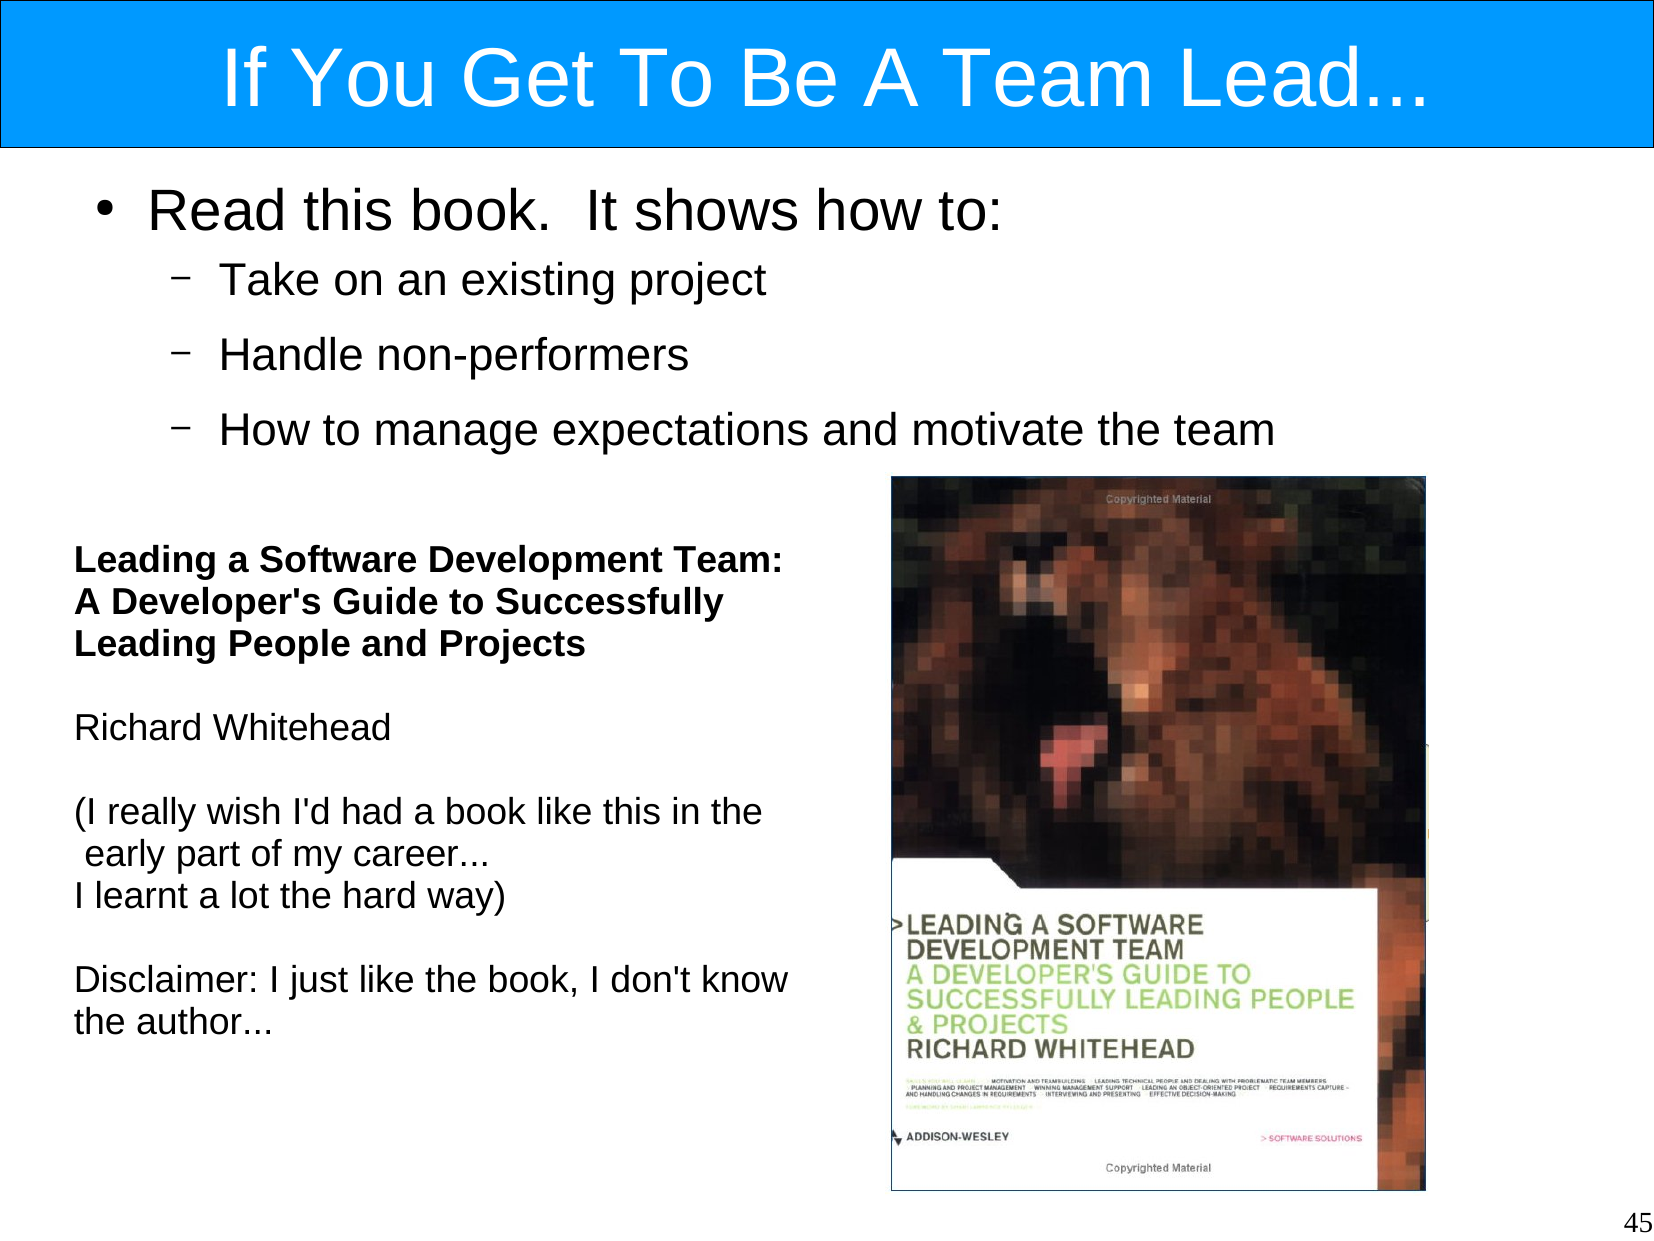

# If You Get To Be A Team Lead...
Read this book. It shows how to:
Take on an existing project
Handle non-performers
How to manage expectations and motivate the team
Leading a Software Development Team:
A Developer's Guide to Successfully
Leading People and Projects
Richard Whitehead
(I really wish I'd had a book like this in the
 early part of my career...
I learnt a lot the hard way)
Disclaimer: I just like the book, I don't know
the author...
45